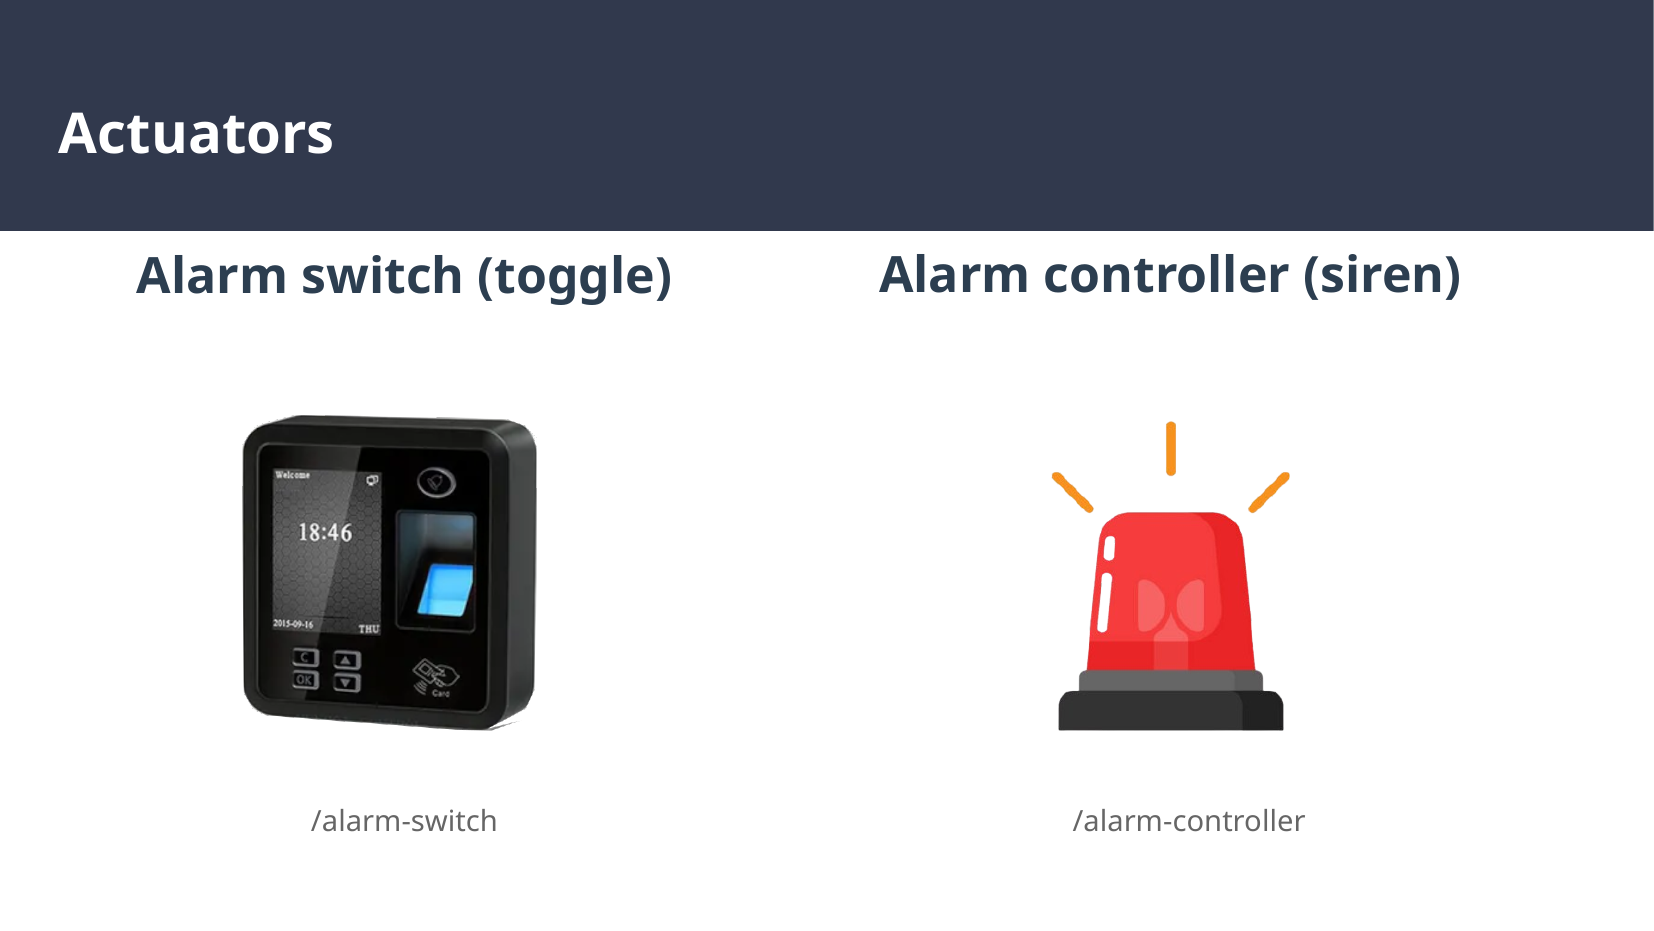

Actuators
Alarm controller (siren)
Alarm switch (toggle)
/alarm-switch
/alarm-controller